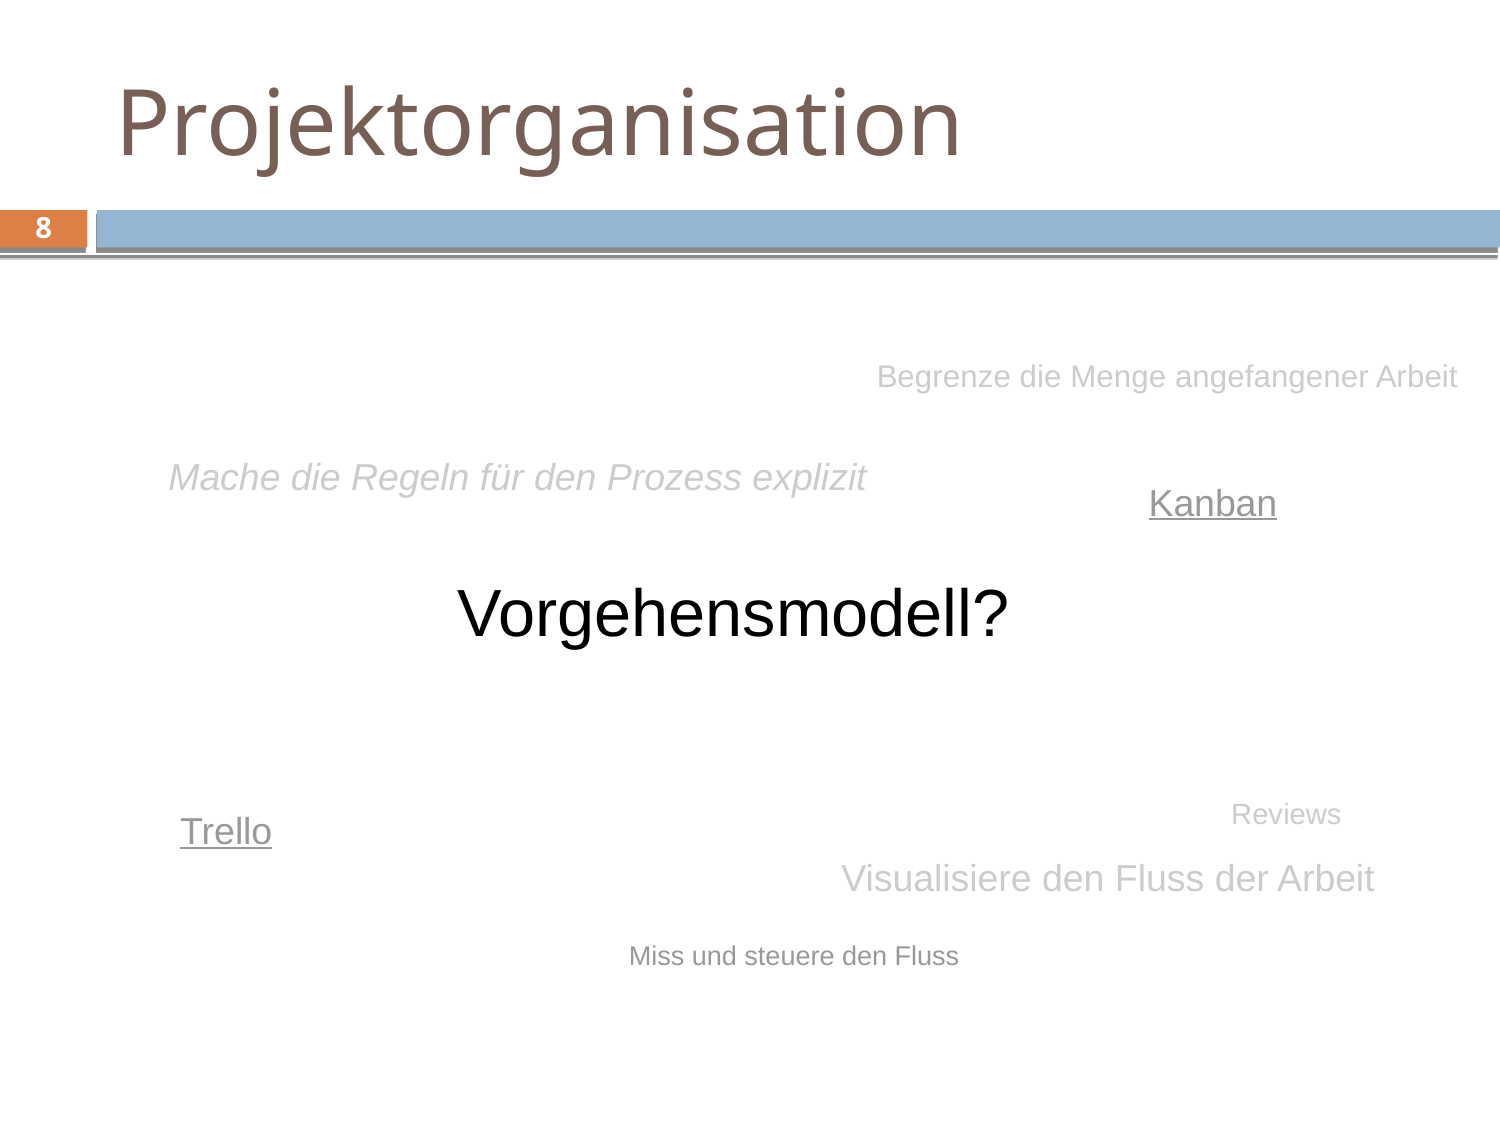

# Projektorganisation
8
Vorgehensmodell?
Begrenze die Menge angefangener Arbeit
Mache die Regeln für den Prozess explizit
Kanban
Reviews
Trello
Visualisiere den Fluss der Arbeit
Miss und steuere den Fluss